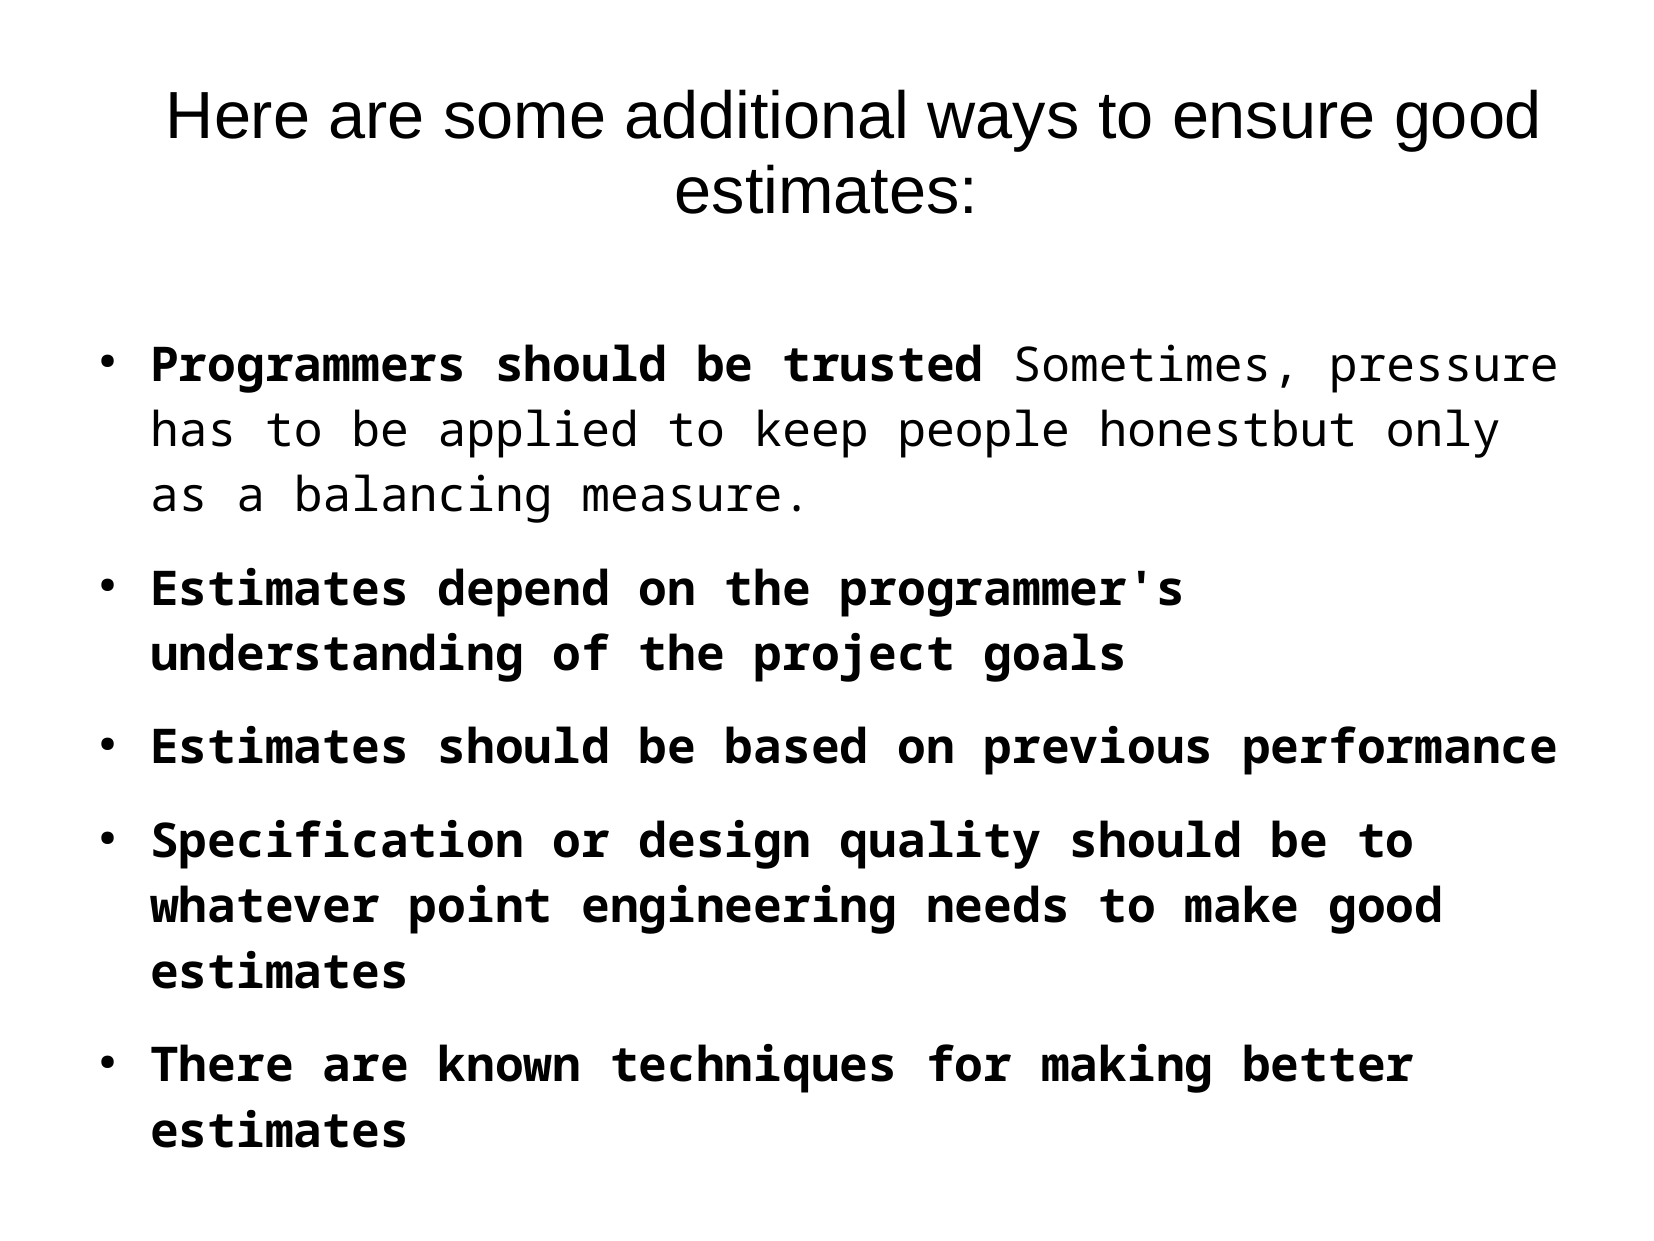

# Here are some additional ways to ensure good estimates:
Programmers should be trusted Sometimes, pressure has to be applied to keep people honestbut only as a balancing measure.
Estimates depend on the programmer's understanding of the project goals
Estimates should be based on previous performance
Specification or design quality should be to whatever point engineering needs to make good estimates
There are known techniques for making better estimates